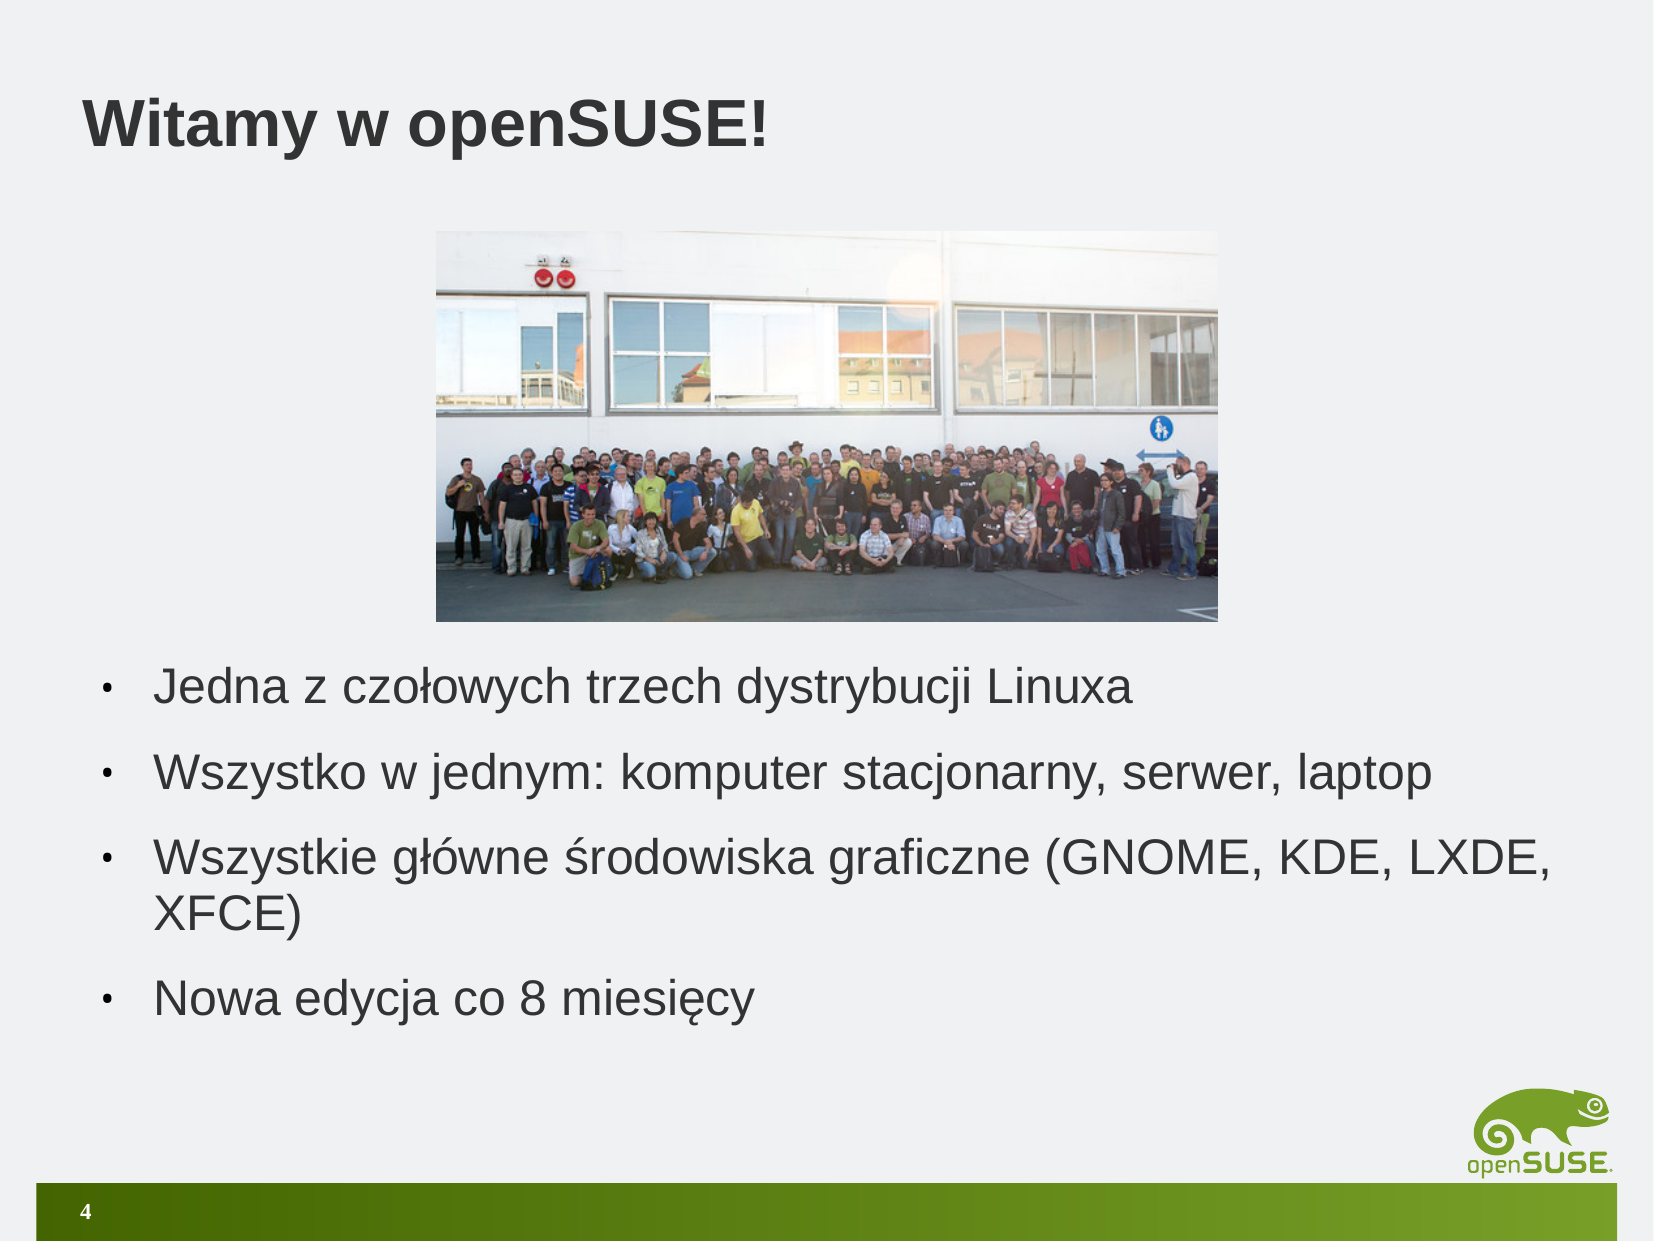

# Witamy w openSUSE!
Jedna z czołowych trzech dystrybucji Linuxa
Wszystko w jednym: komputer stacjonarny, serwer, laptop
Wszystkie główne środowiska graficzne (GNOME, KDE, LXDE, XFCE)
Nowa edycja co 8 miesięcy
4